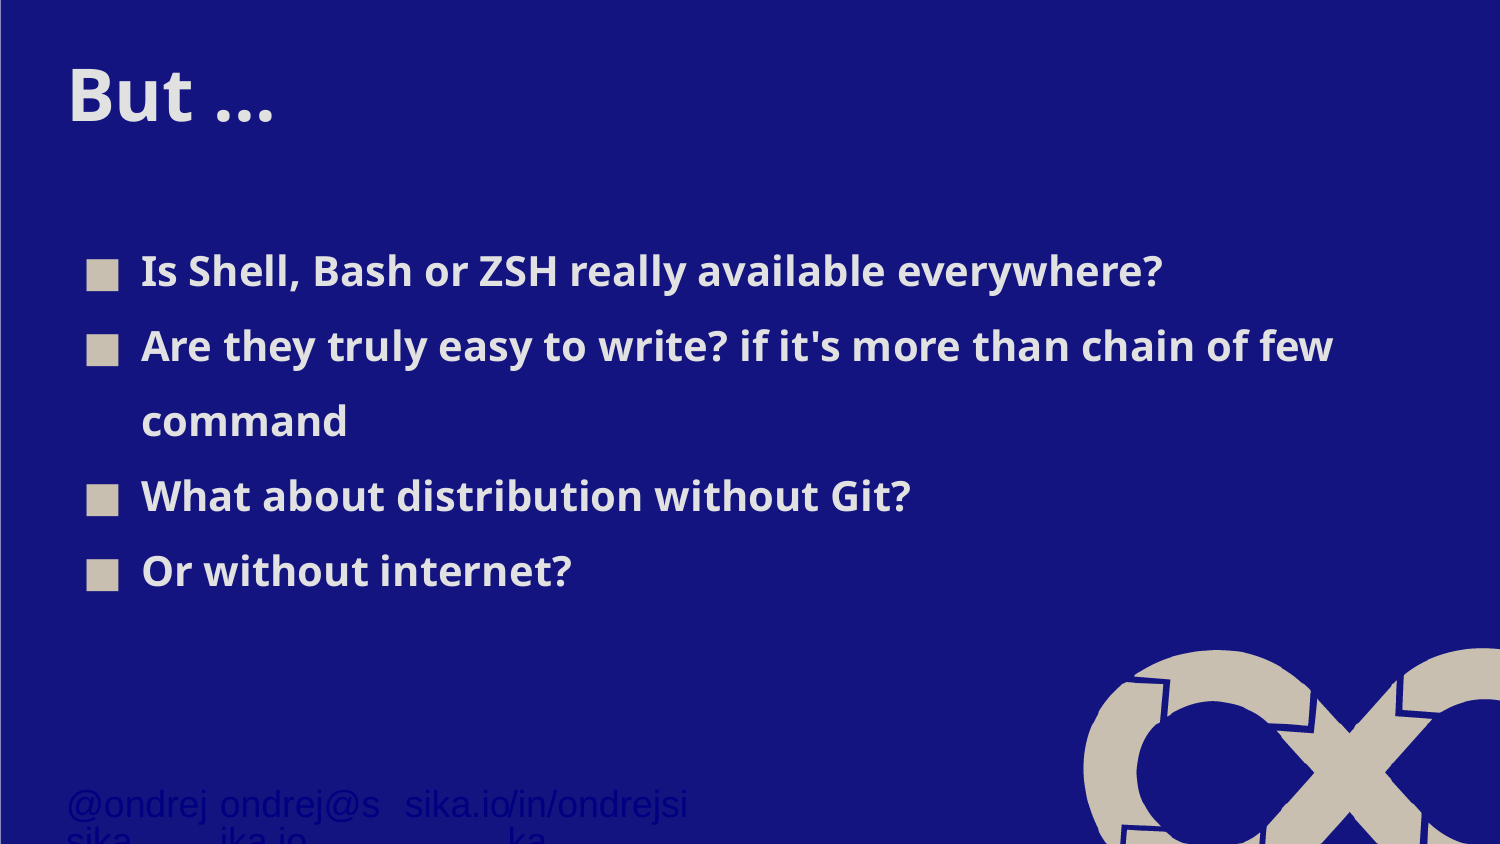

# But ...
Is Shell, Bash or ZSH really available everywhere?
Are they truly easy to write? if it's more than chain of few command
What about distribution without Git?
Or without internet?